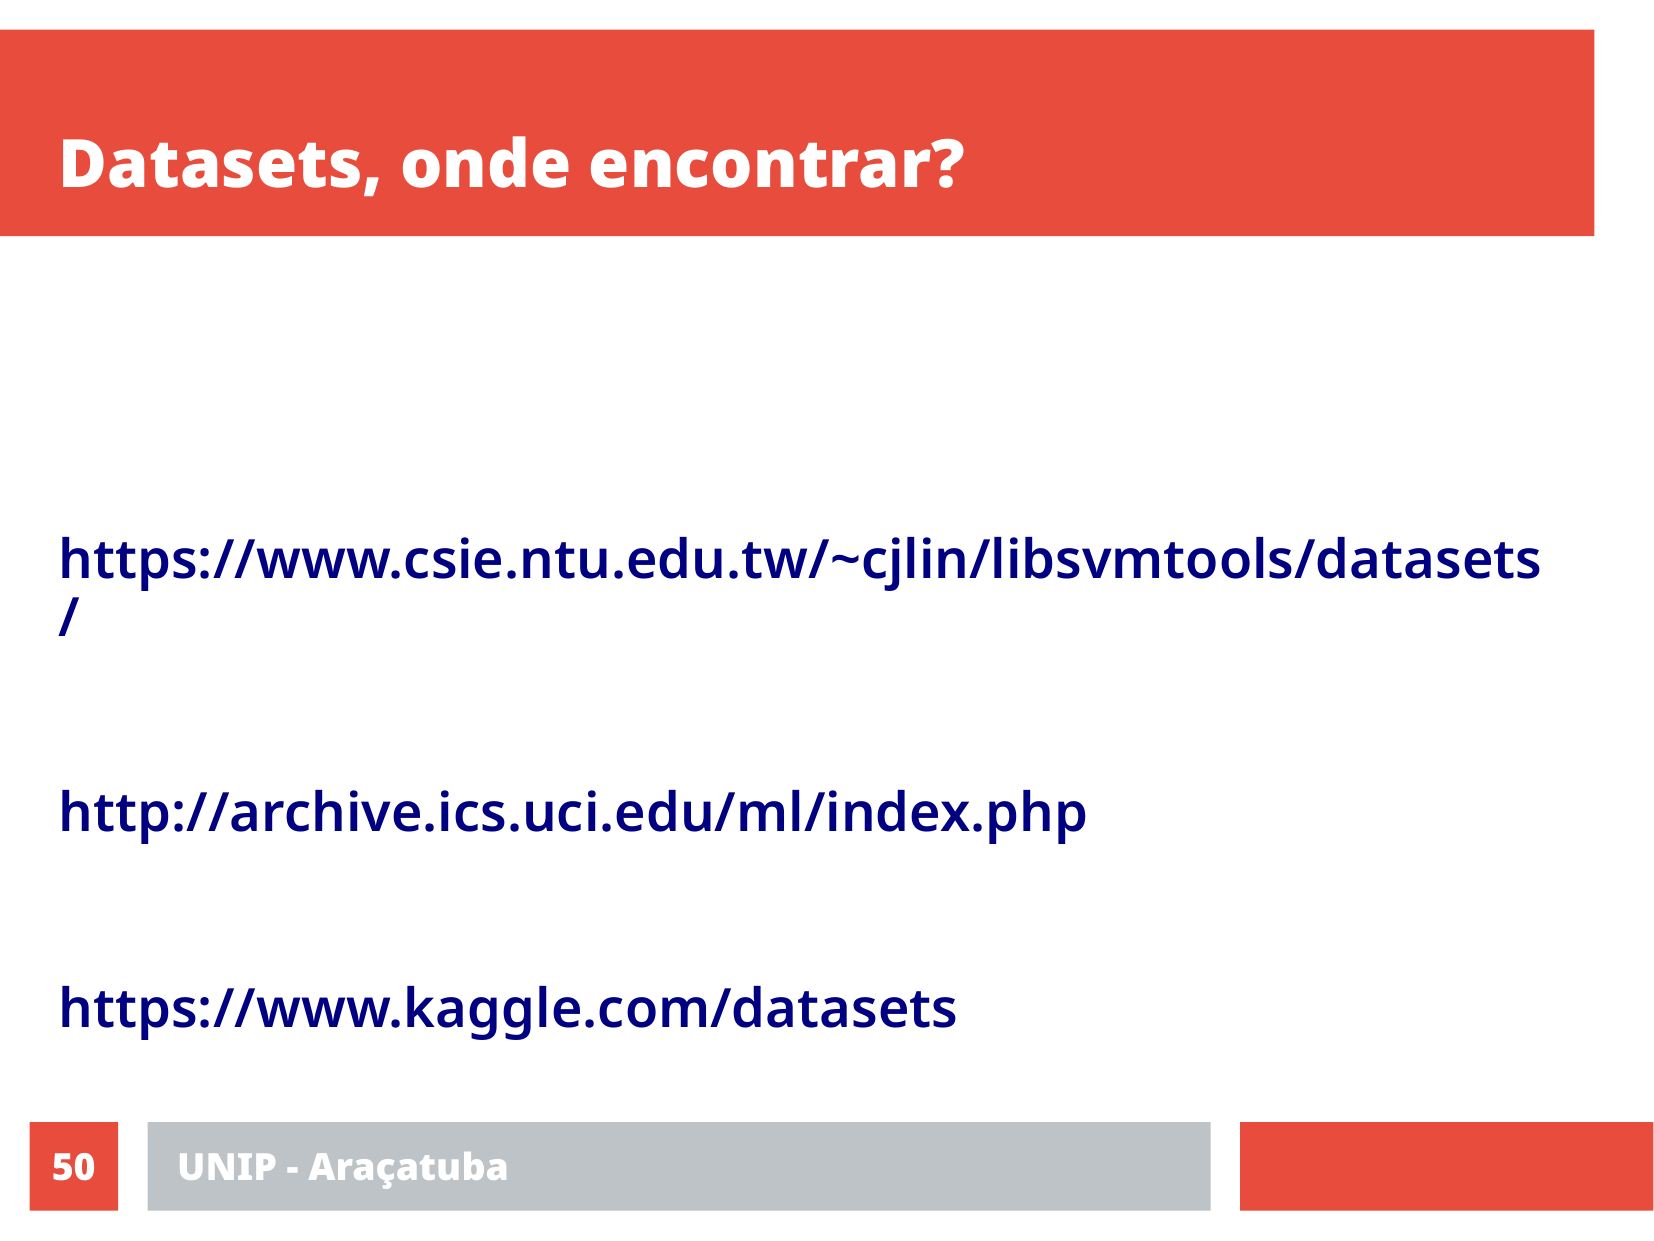

# Datasets, onde encontrar?
https://www.csie.ntu.edu.tw/~cjlin/libsvmtools/datasets/
http://archive.ics.uci.edu/ml/index.php
https://www.kaggle.com/datasets
50
UNIP - Araçatuba